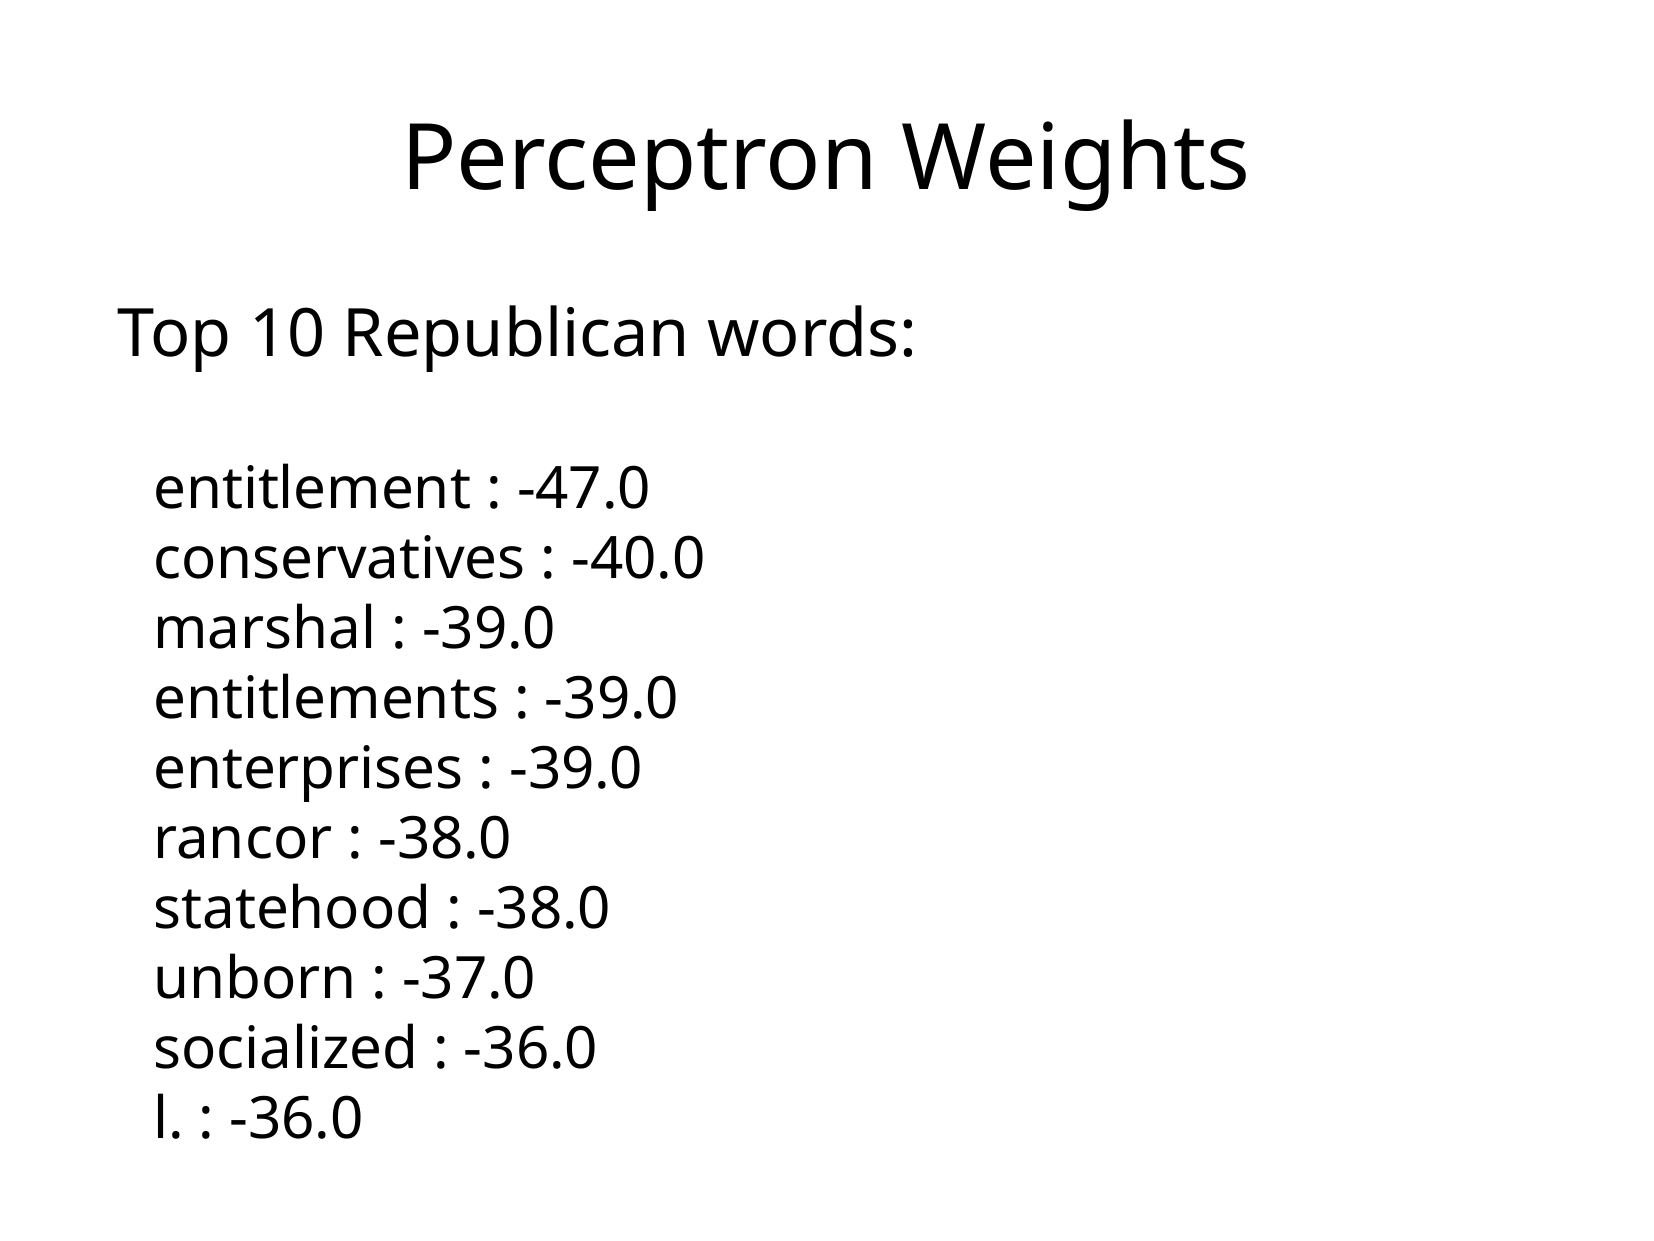

Perceptron Weights
Top 10 Republican words:
entitlement : -47.0
conservatives : -40.0
marshal : -39.0
entitlements : -39.0
enterprises : -39.0
rancor : -38.0
statehood : -38.0
unborn : -37.0
socialized : -36.0
l. : -36.0